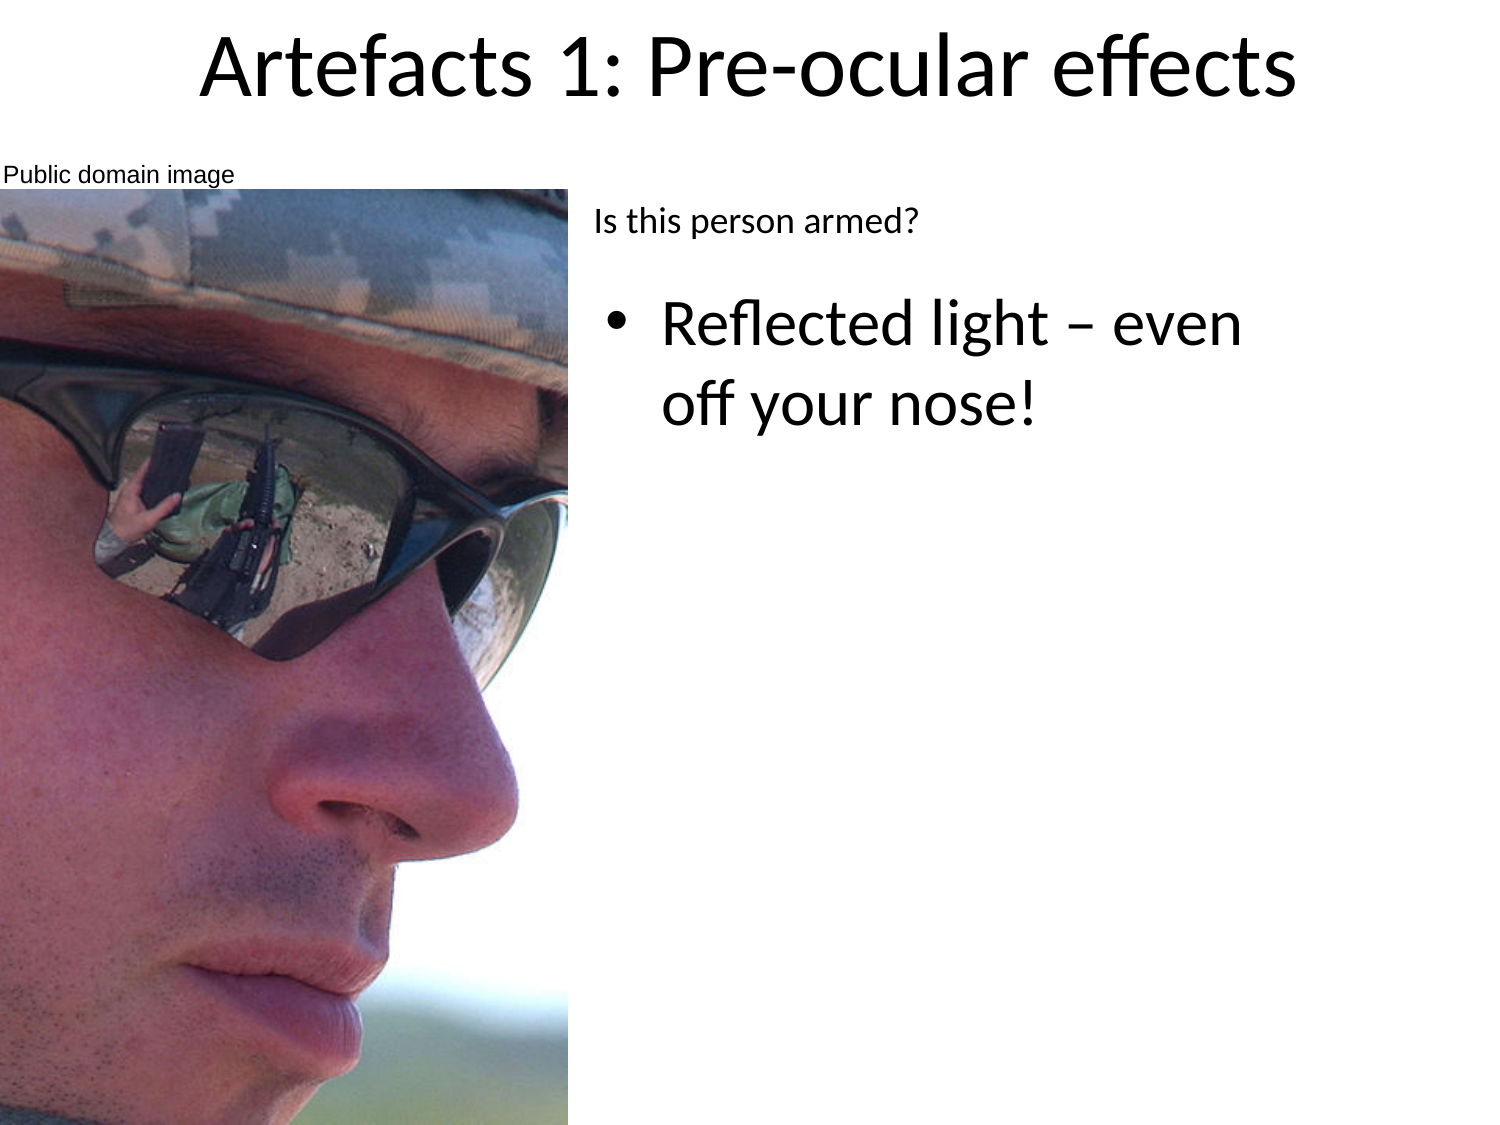

Artefacts 1: Pre-ocular effects
Public domain image
Is this person armed?
# Reflected light – even off your nose!